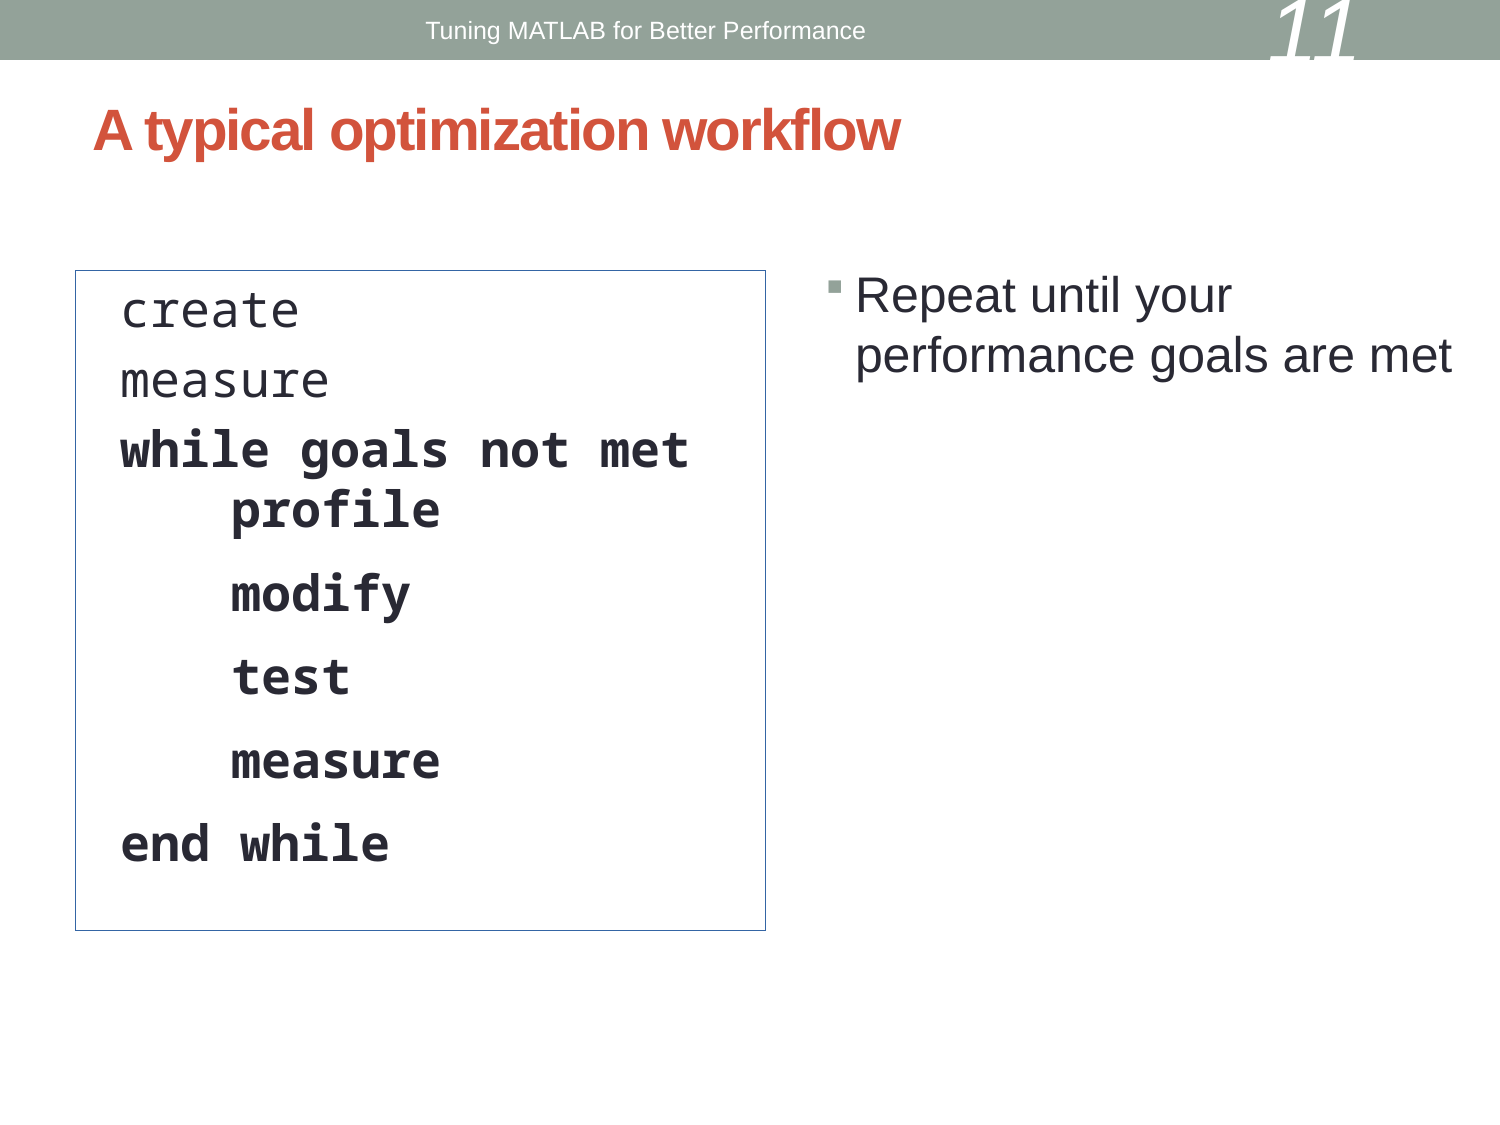

Tuning MATLAB for Better Performance
A typical optimization workflow
Repeat until your performance goals are met
# create
measure
while goals not met
profile
modify
test
measure
end while